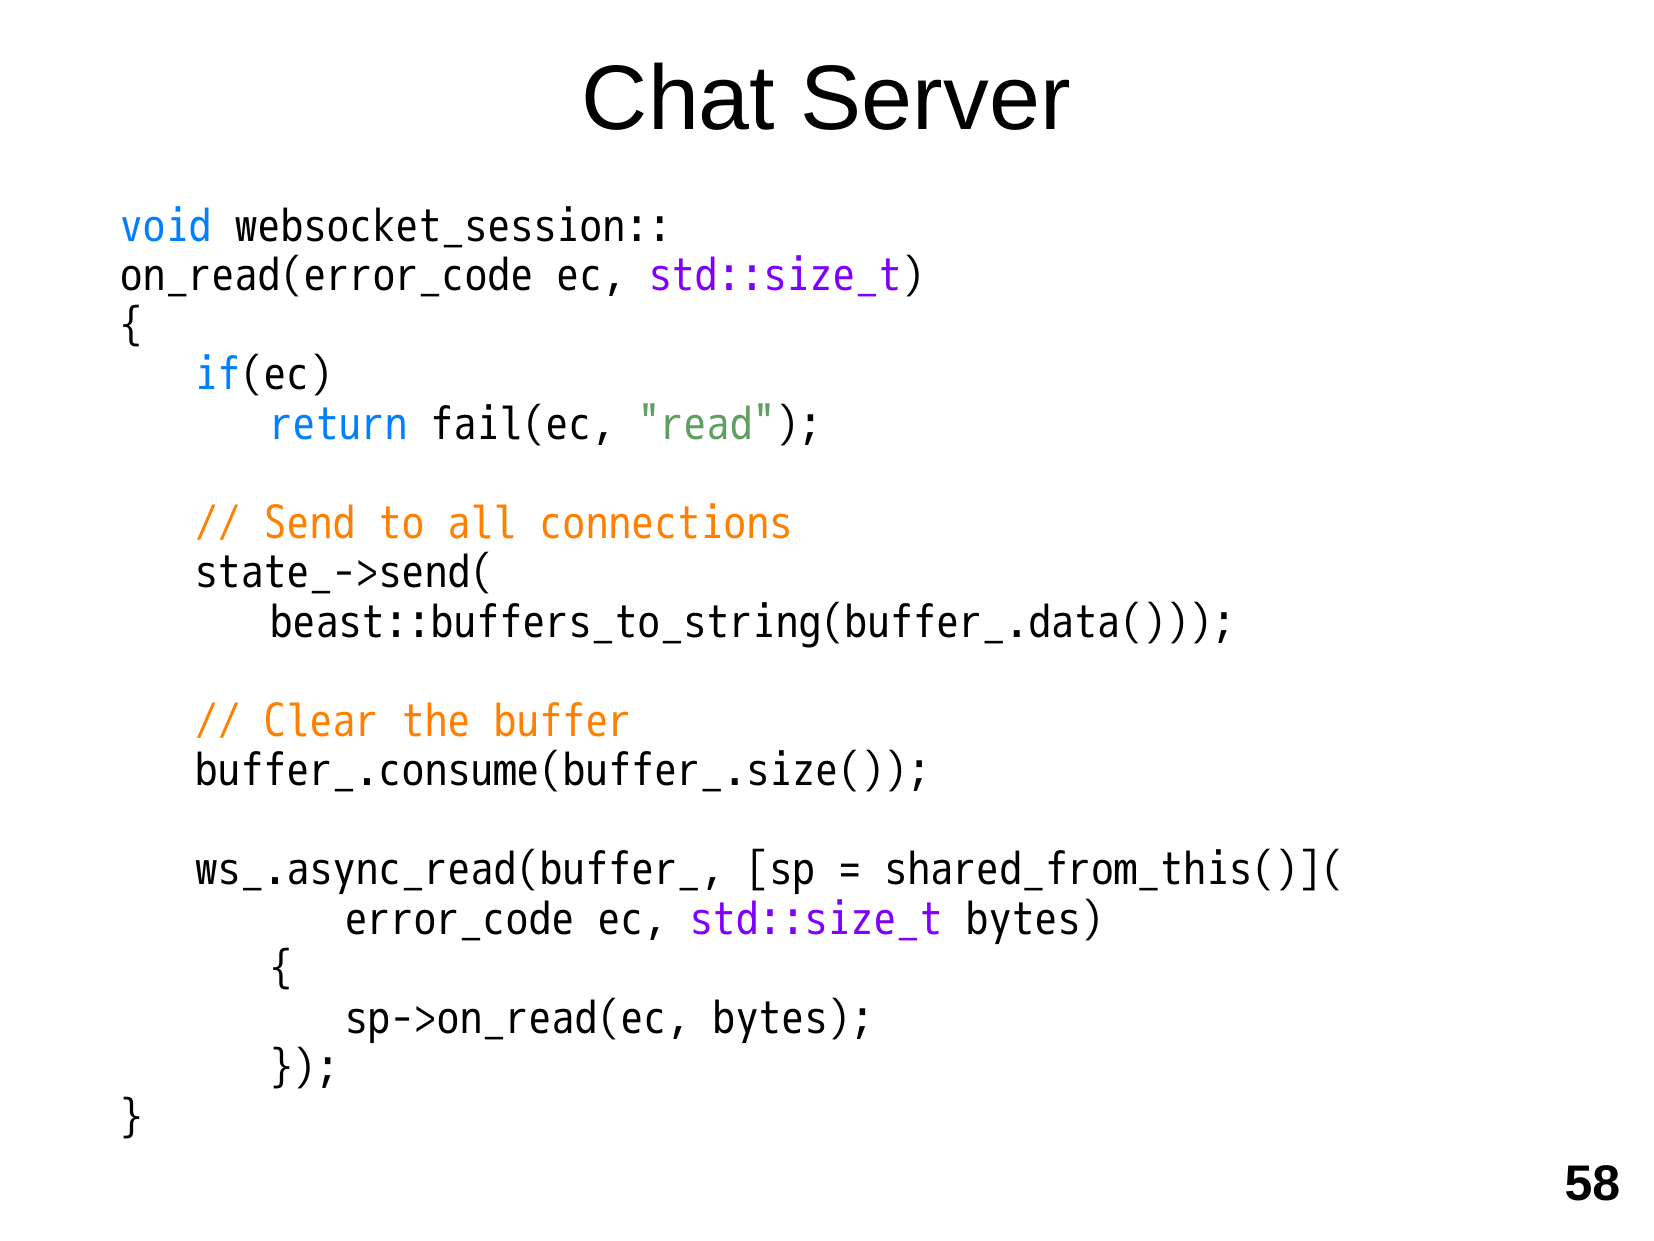

# Chat Server
void websocket_session::
on_read(error_code ec, std::size_t)
{
	if(ec)
		return fail(ec, "read");
	// Send to all connections
	state_->send(
		beast::buffers_to_string(buffer_.data()));
	// Clear the buffer
	buffer_.consume(buffer_.size());
	ws_.async_read(buffer_, [sp = shared_from_this()](
			error_code ec, std::size_t bytes)
		{
			sp->on_read(ec, bytes);
		});
}
58